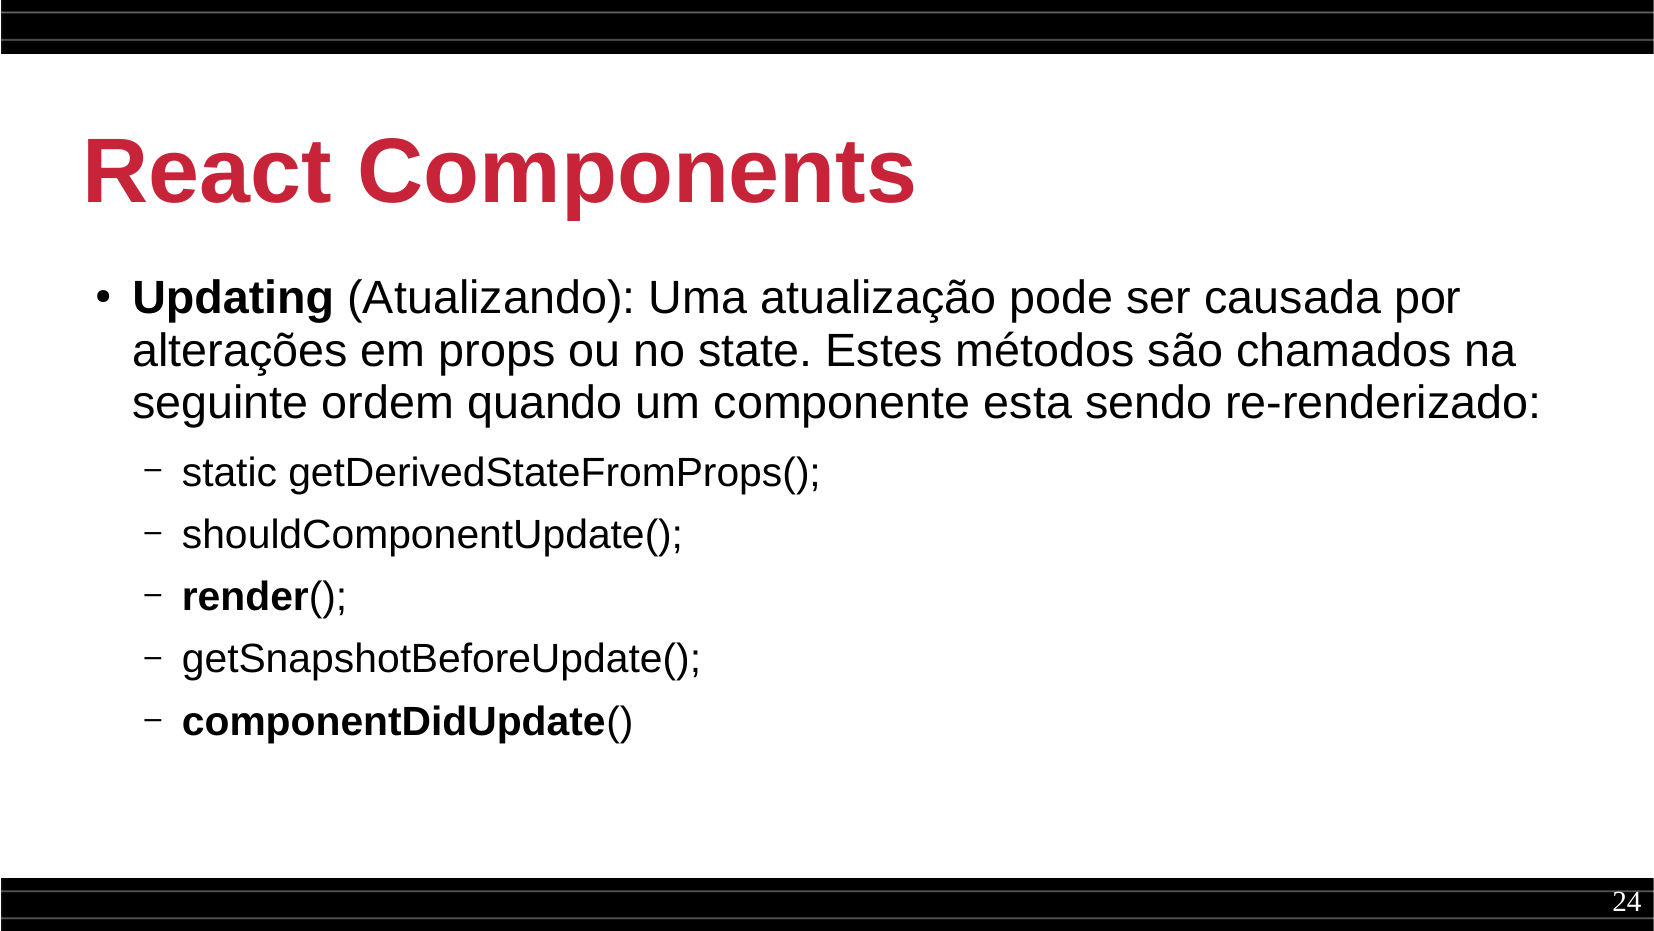

# React Components
Updating (Atualizando): Uma atualização pode ser causada por alterações em props ou no state. Estes métodos são chamados na seguinte ordem quando um componente esta sendo re-renderizado:
static getDerivedStateFromProps();
shouldComponentUpdate();
render();
getSnapshotBeforeUpdate();
componentDidUpdate()